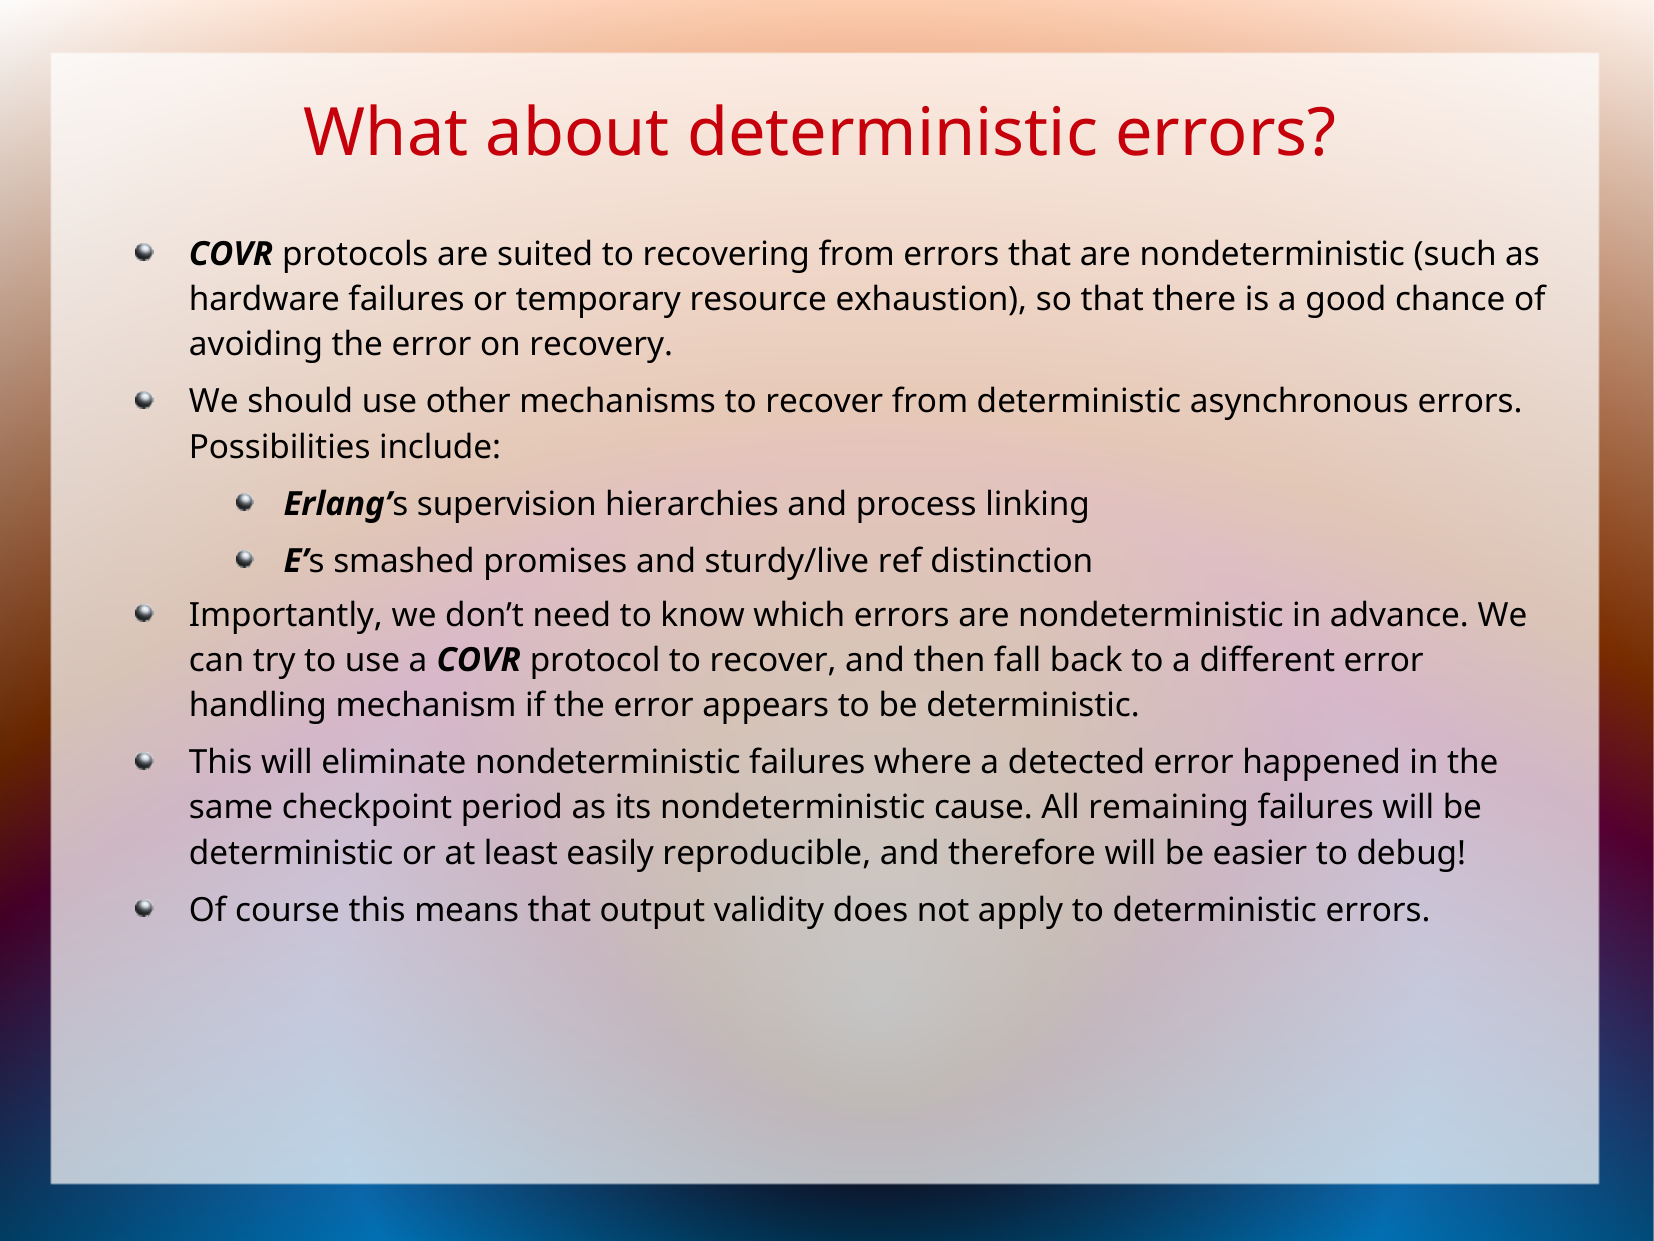

# What about deterministic errors?
COVR protocols are suited to recovering from errors that are nondeterministic (such as hardware failures or temporary resource exhaustion), so that there is a good chance of avoiding the error on recovery.
We should use other mechanisms to recover from deterministic asynchronous errors. Possibilities include:
Erlang’s supervision hierarchies and process linking
E’s smashed promises and sturdy/live ref distinction
Importantly, we don’t need to know which errors are nondeterministic in advance. We can try to use a COVR protocol to recover, and then fall back to a different error handling mechanism if the error appears to be deterministic.
This will eliminate nondeterministic failures where a detected error happened in the same checkpoint period as its nondeterministic cause. All remaining failures will be deterministic or at least easily reproducible, and therefore will be easier to debug!
Of course this means that output validity does not apply to deterministic errors.